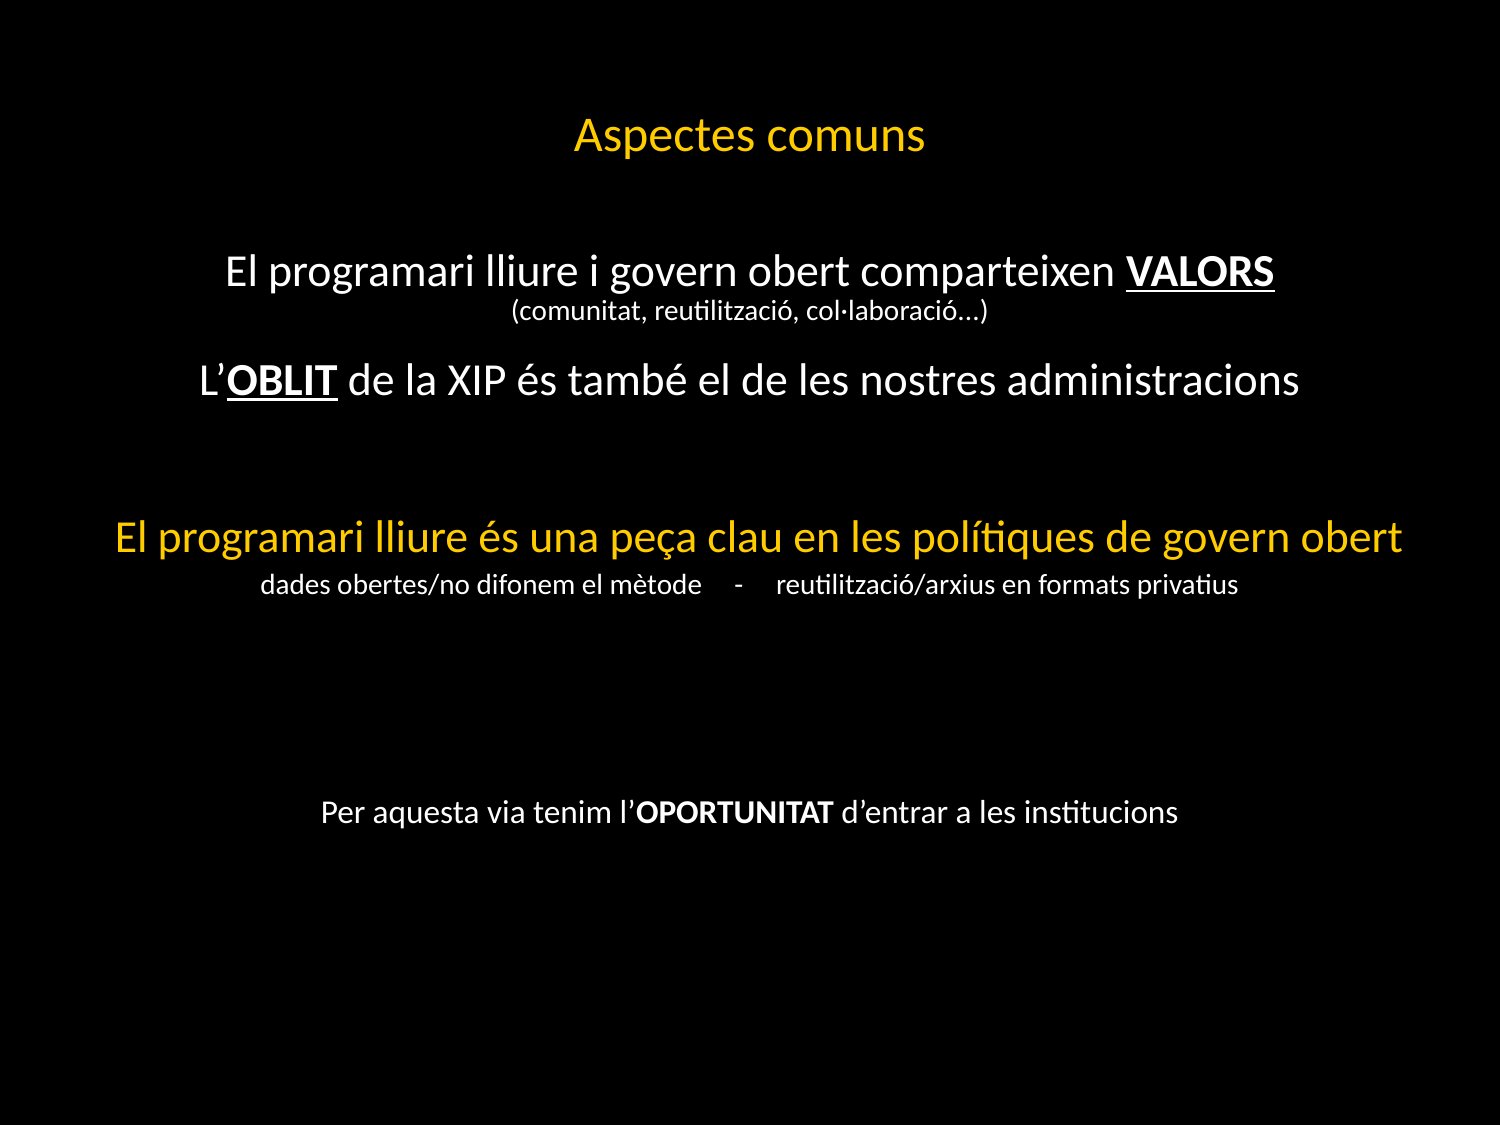

Aspectes comuns
El programari lliure i govern obert comparteixen VALORS
(comunitat, reutilització, col·laboració...)
L’OBLIT de la XIP és també el de les nostres administracions
 El programari lliure és una peça clau en les polítiques de govern obert
dades obertes/no difonem el mètode - reutilització/arxius en formats privatius
Per aquesta via tenim l’OPORTUNITAT d’entrar a les institucions